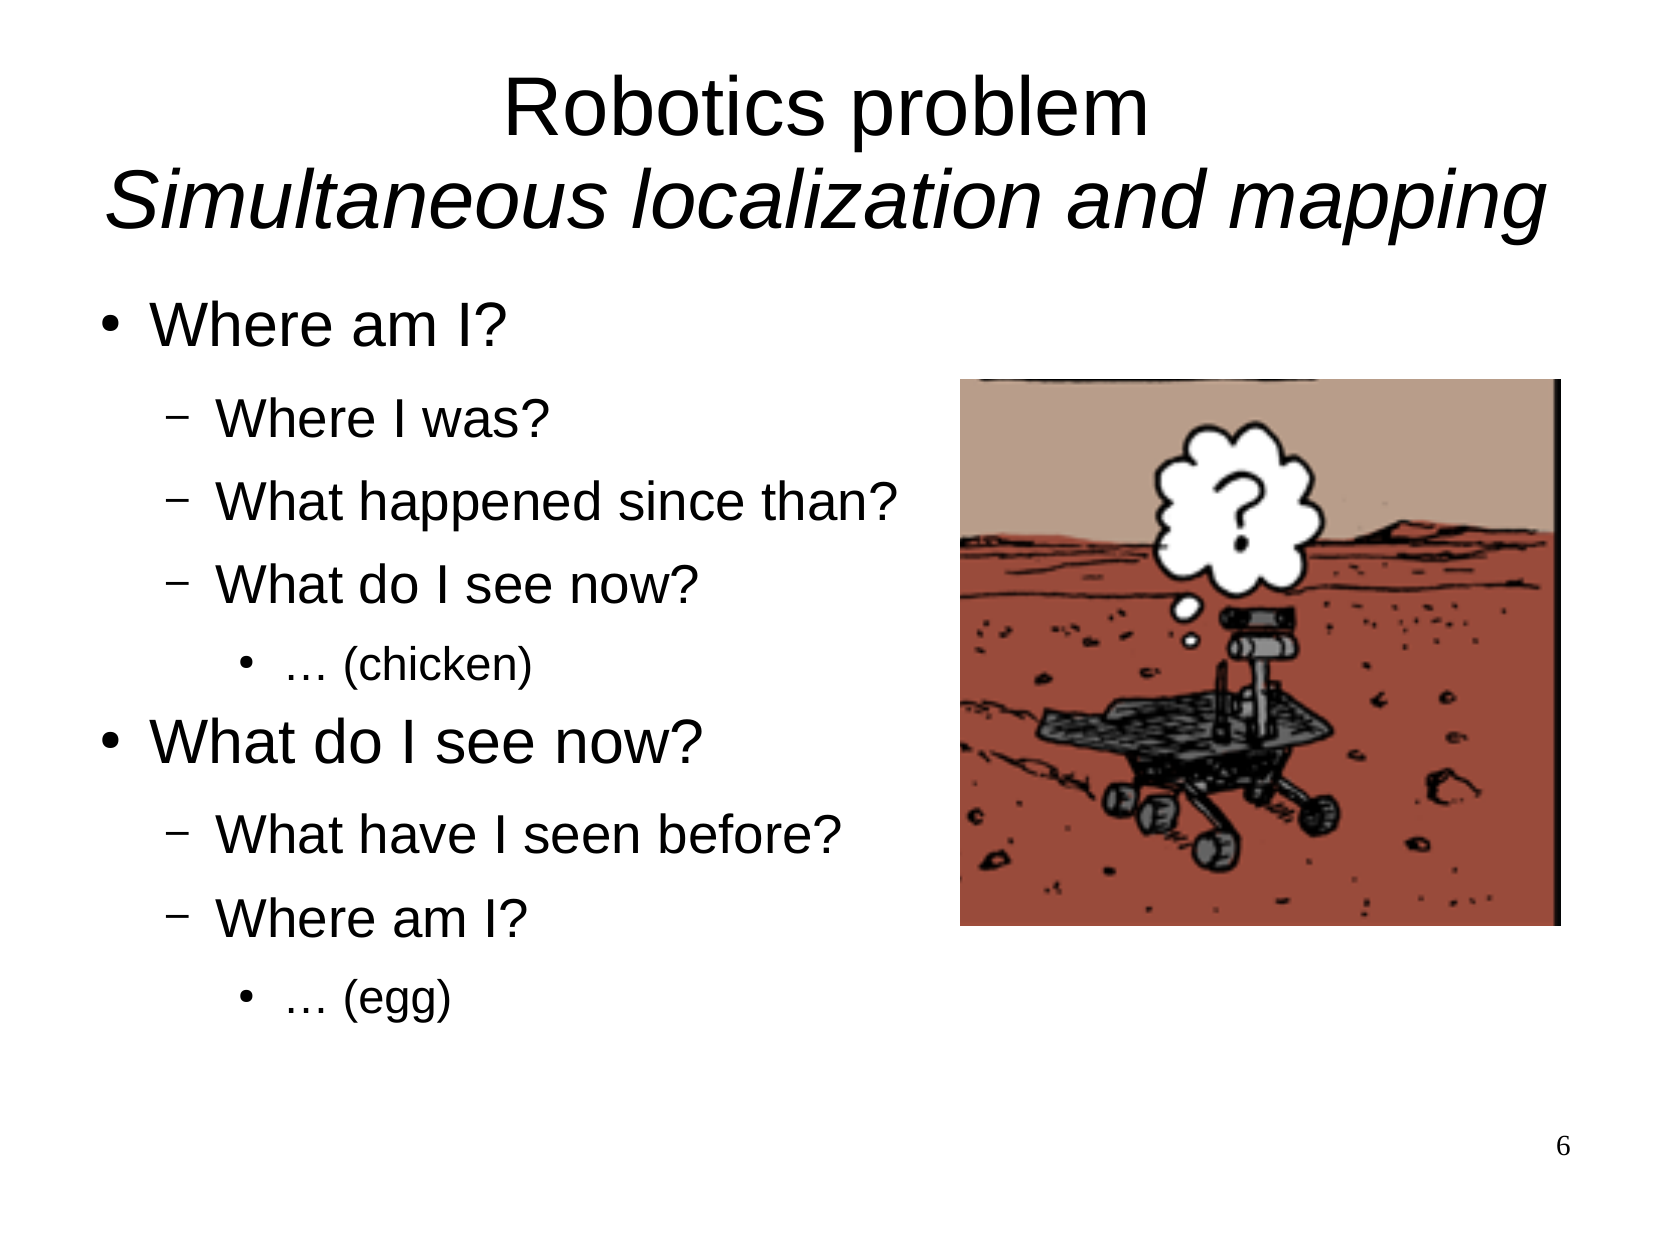

# Robotics problem Simultaneous localization and mapping
Where am I?
Where I was?
What happened since than?
What do I see now?
… (chicken)
What do I see now?
What have I seen before?
Where am I?
… (egg)
6